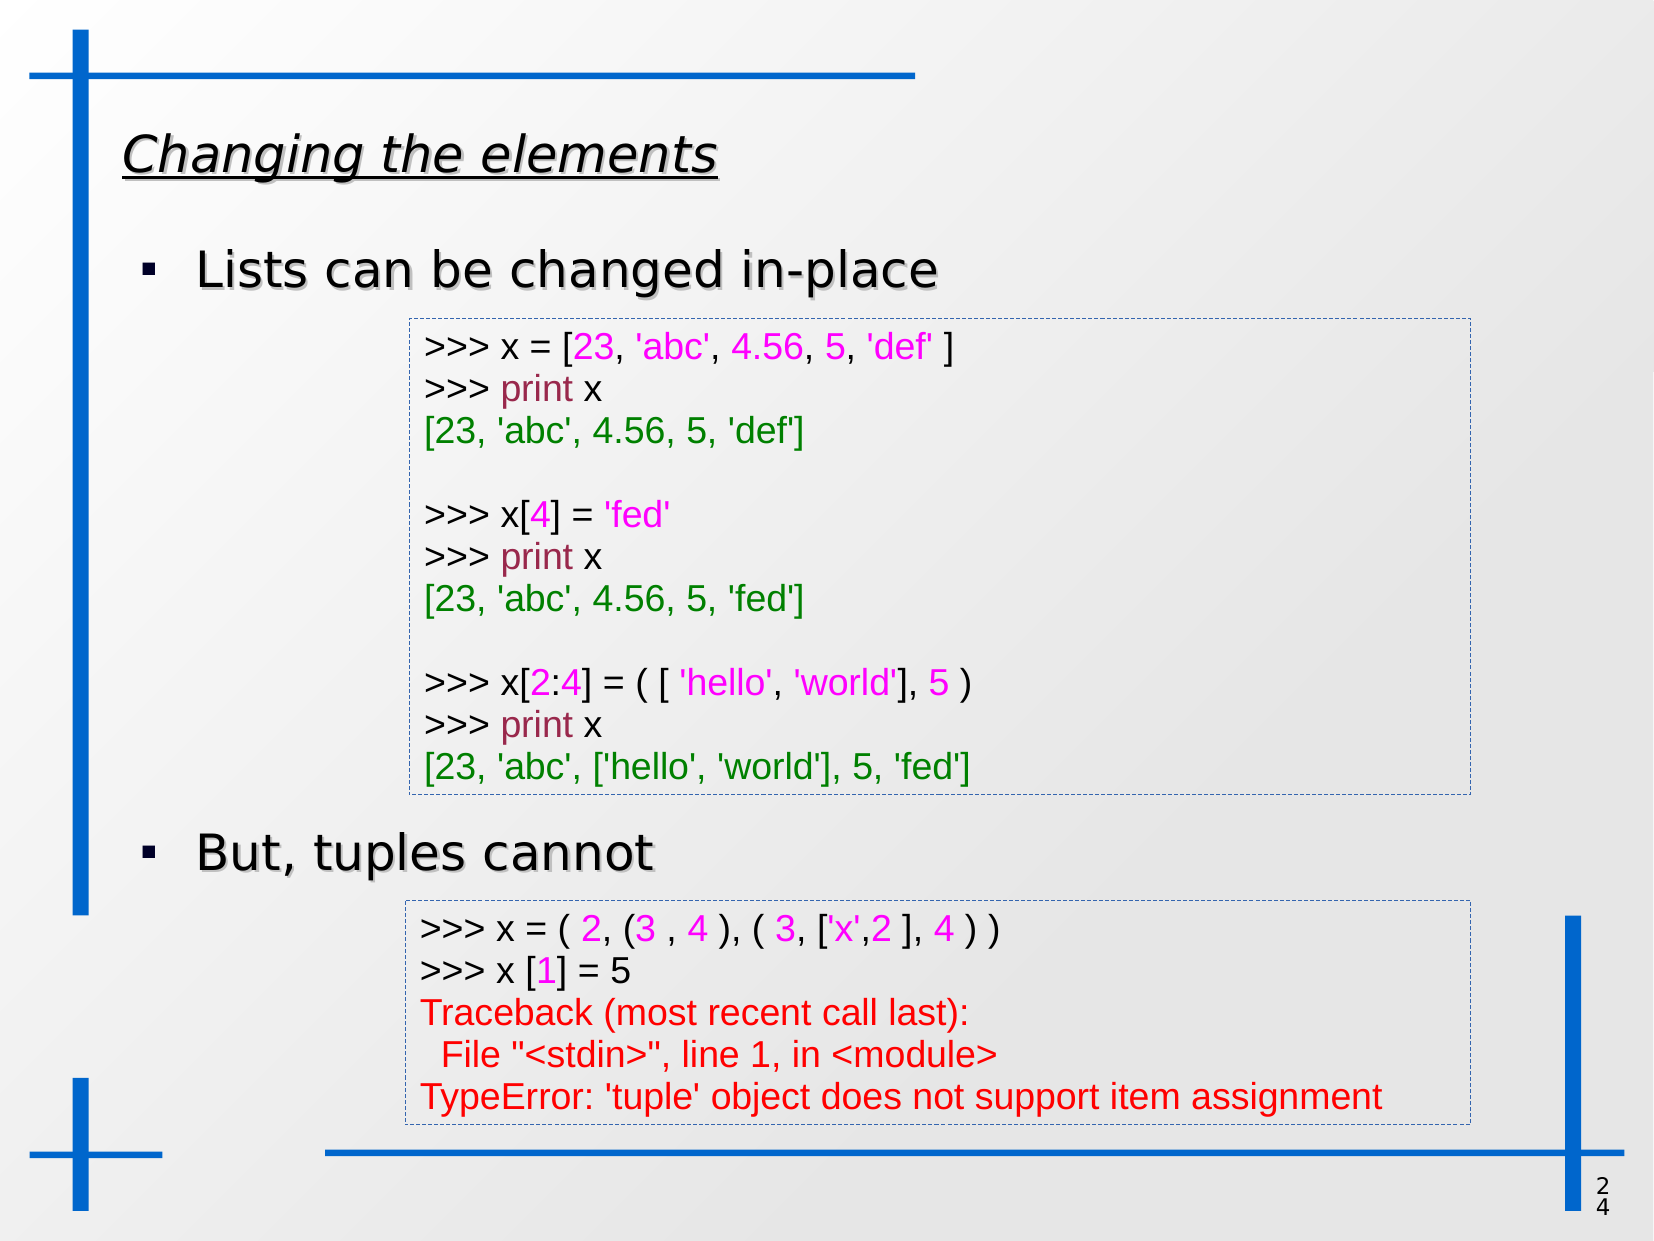

# Changing the elements
Lists can be changed in-place
But, tuples cannot
>>> x = [23, 'abc', 4.56, 5, 'def' ]
>>> print x
[23, 'abc', 4.56, 5, 'def']
>>> x[4] = 'fed'
>>> print x
[23, 'abc', 4.56, 5, 'fed']
>>> x[2:4] = ( [ 'hello', 'world'], 5 )
>>> print x
[23, 'abc', ['hello', 'world'], 5, 'fed']
>>> x = ( 2, (3 , 4 ), ( 3, ['x',2 ], 4 ) )
>>> x [1] = 5
Traceback (most recent call last):
 File "<stdin>", line 1, in <module>
TypeError: 'tuple' object does not support item assignment